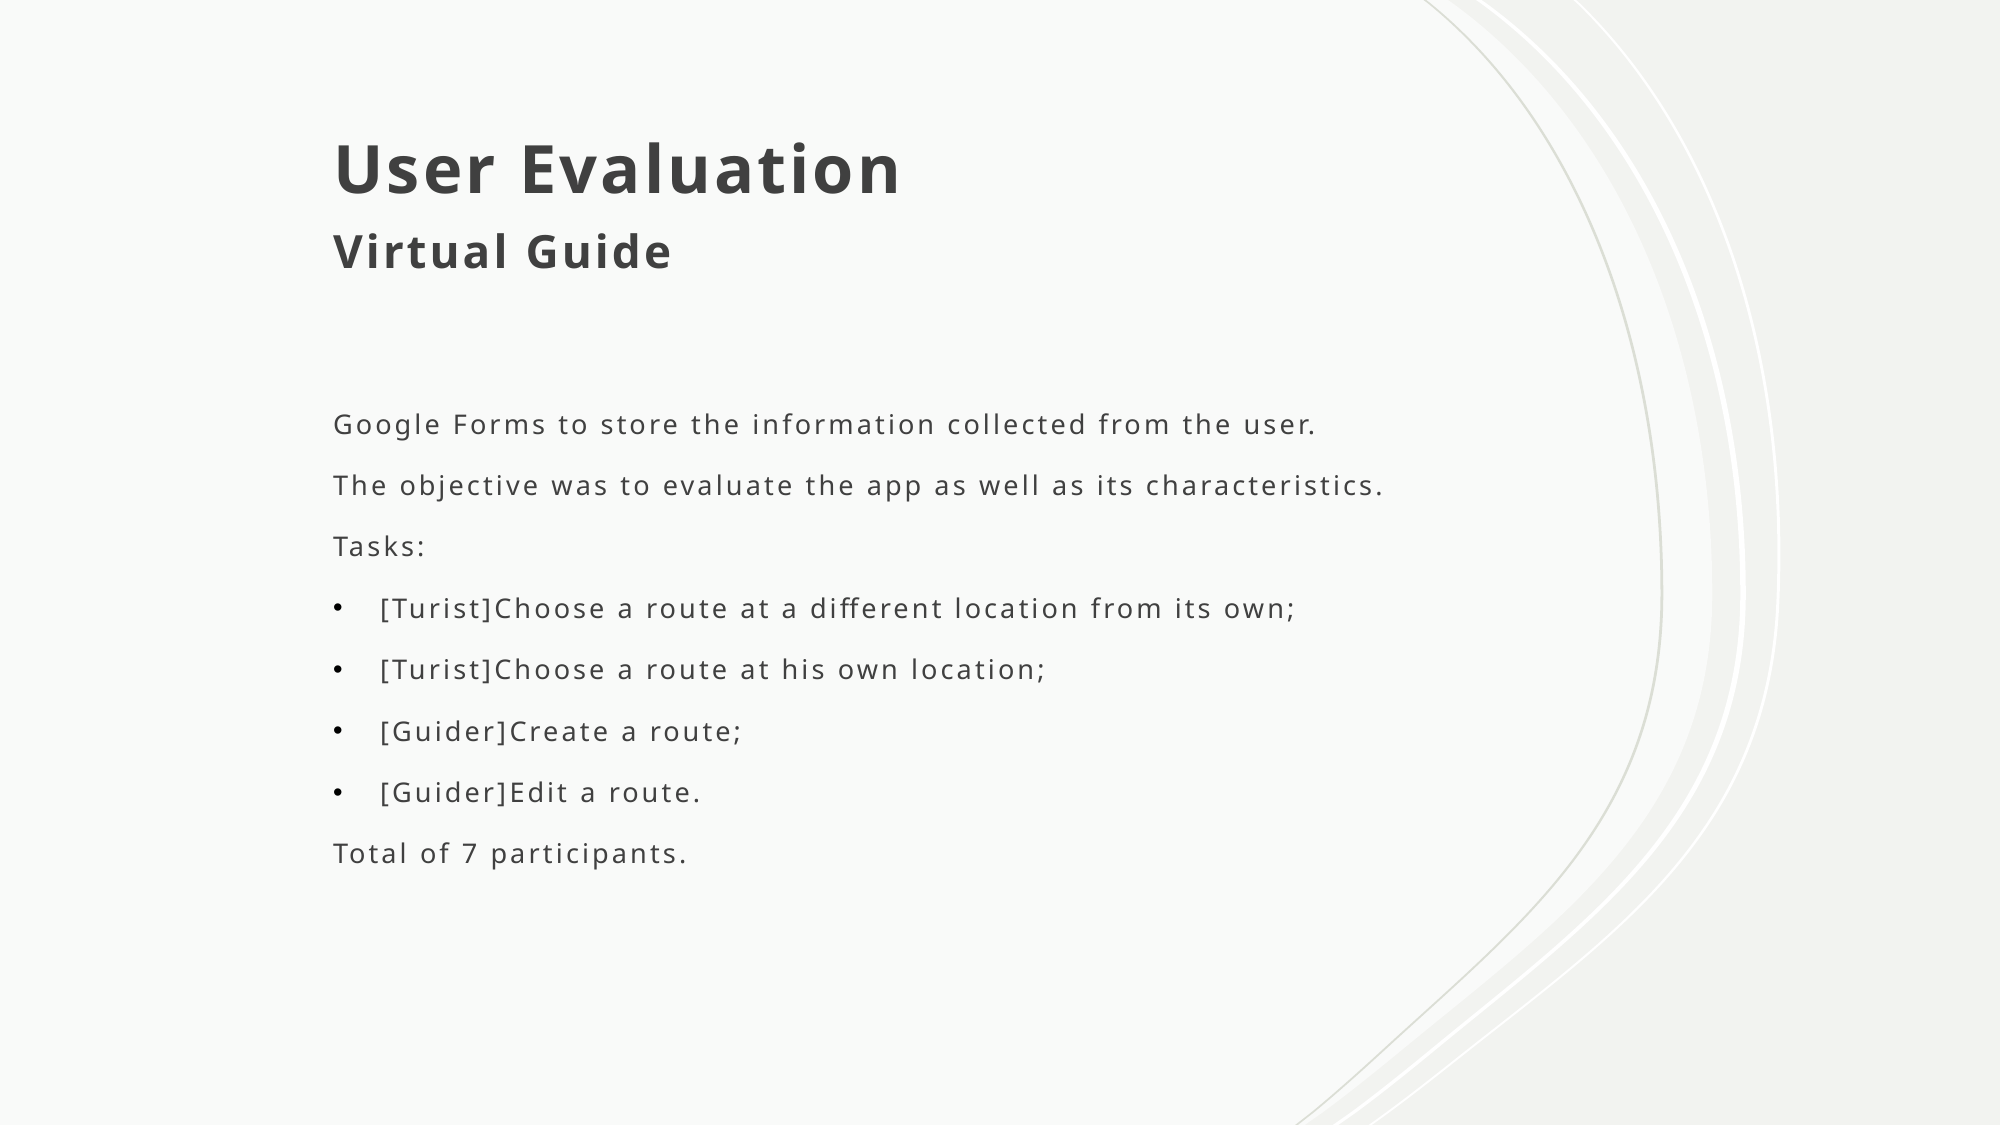

# User Evaluation Virtual Guide
Google Forms to store the information collected from the user.
The objective was to evaluate the app as well as its characteristics.
Tasks:
[Turist]Choose a route at a different location from its own;
[Turist]Choose a route at his own location;
[Guider]Create a route;
[Guider]Edit a route.
Total of 7 participants.